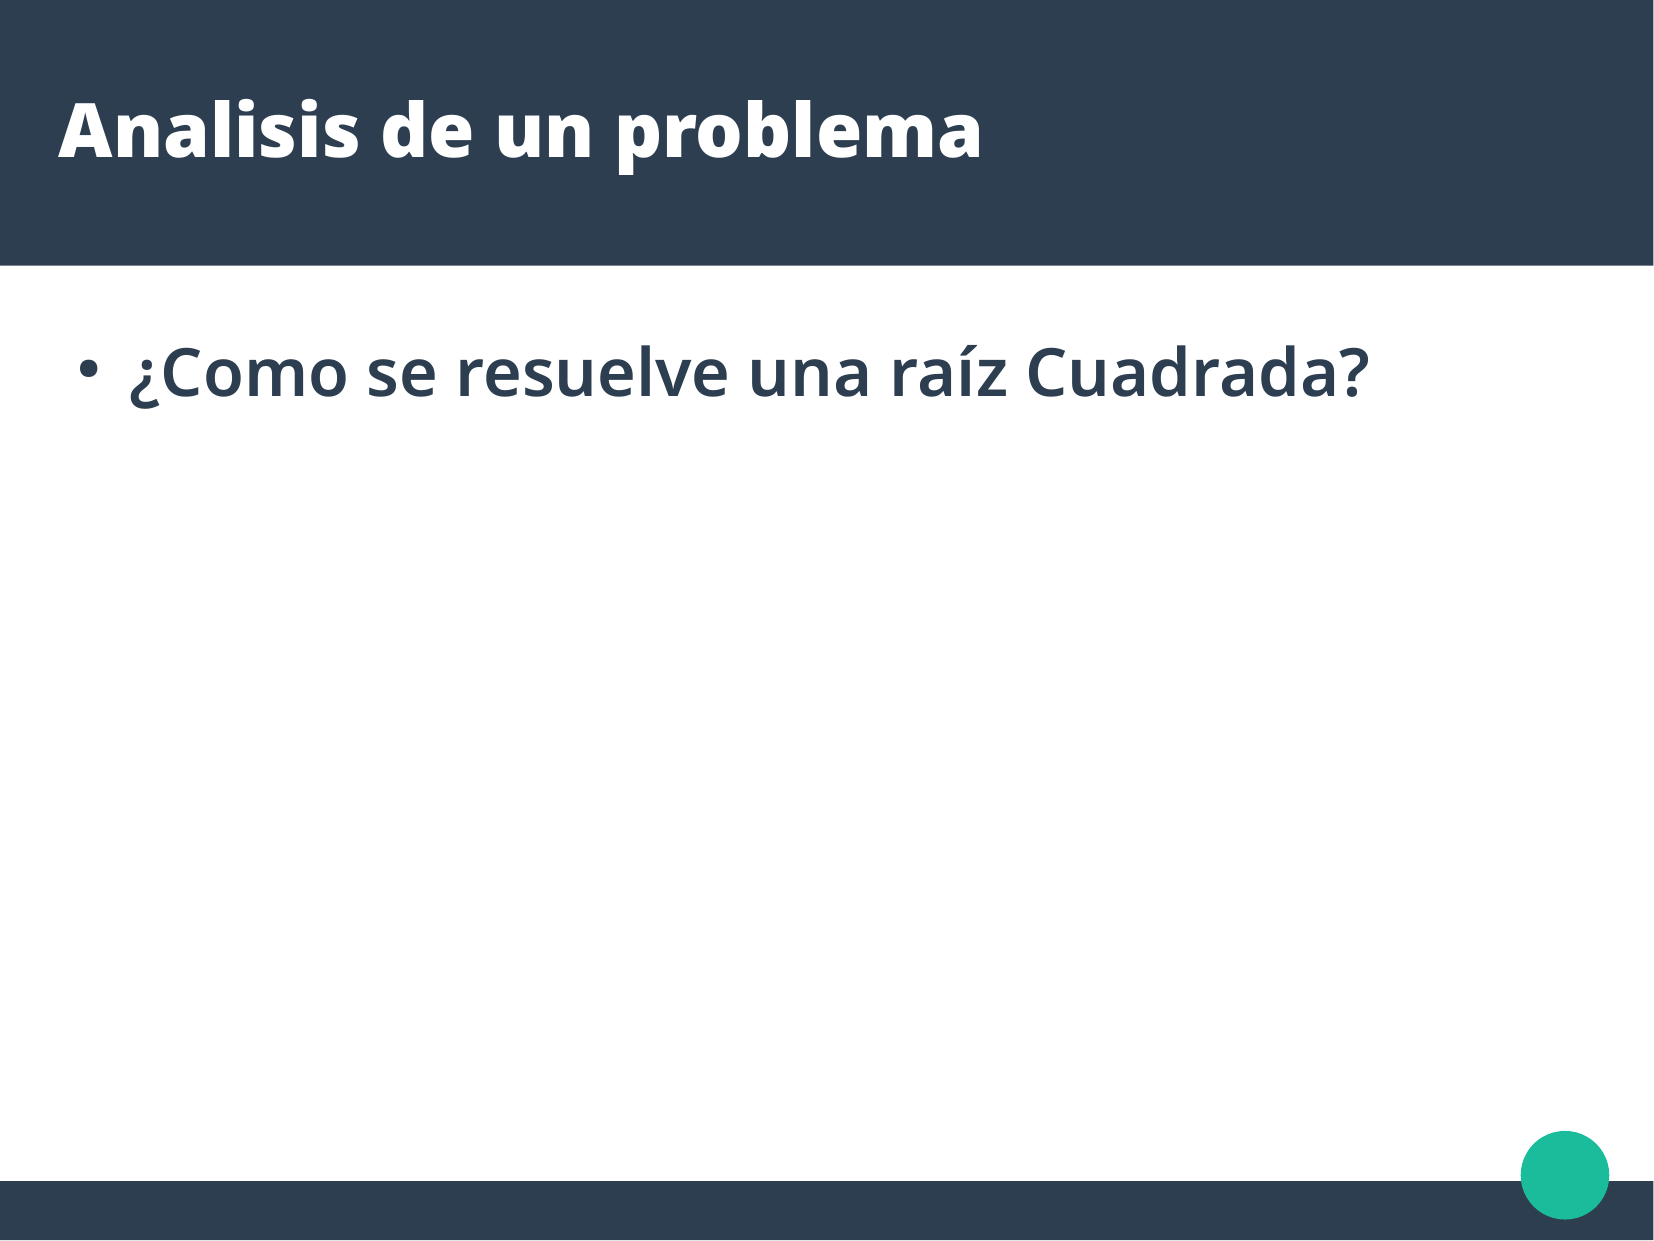

# Analisis de un problema
¿Como se resuelve una raíz Cuadrada?